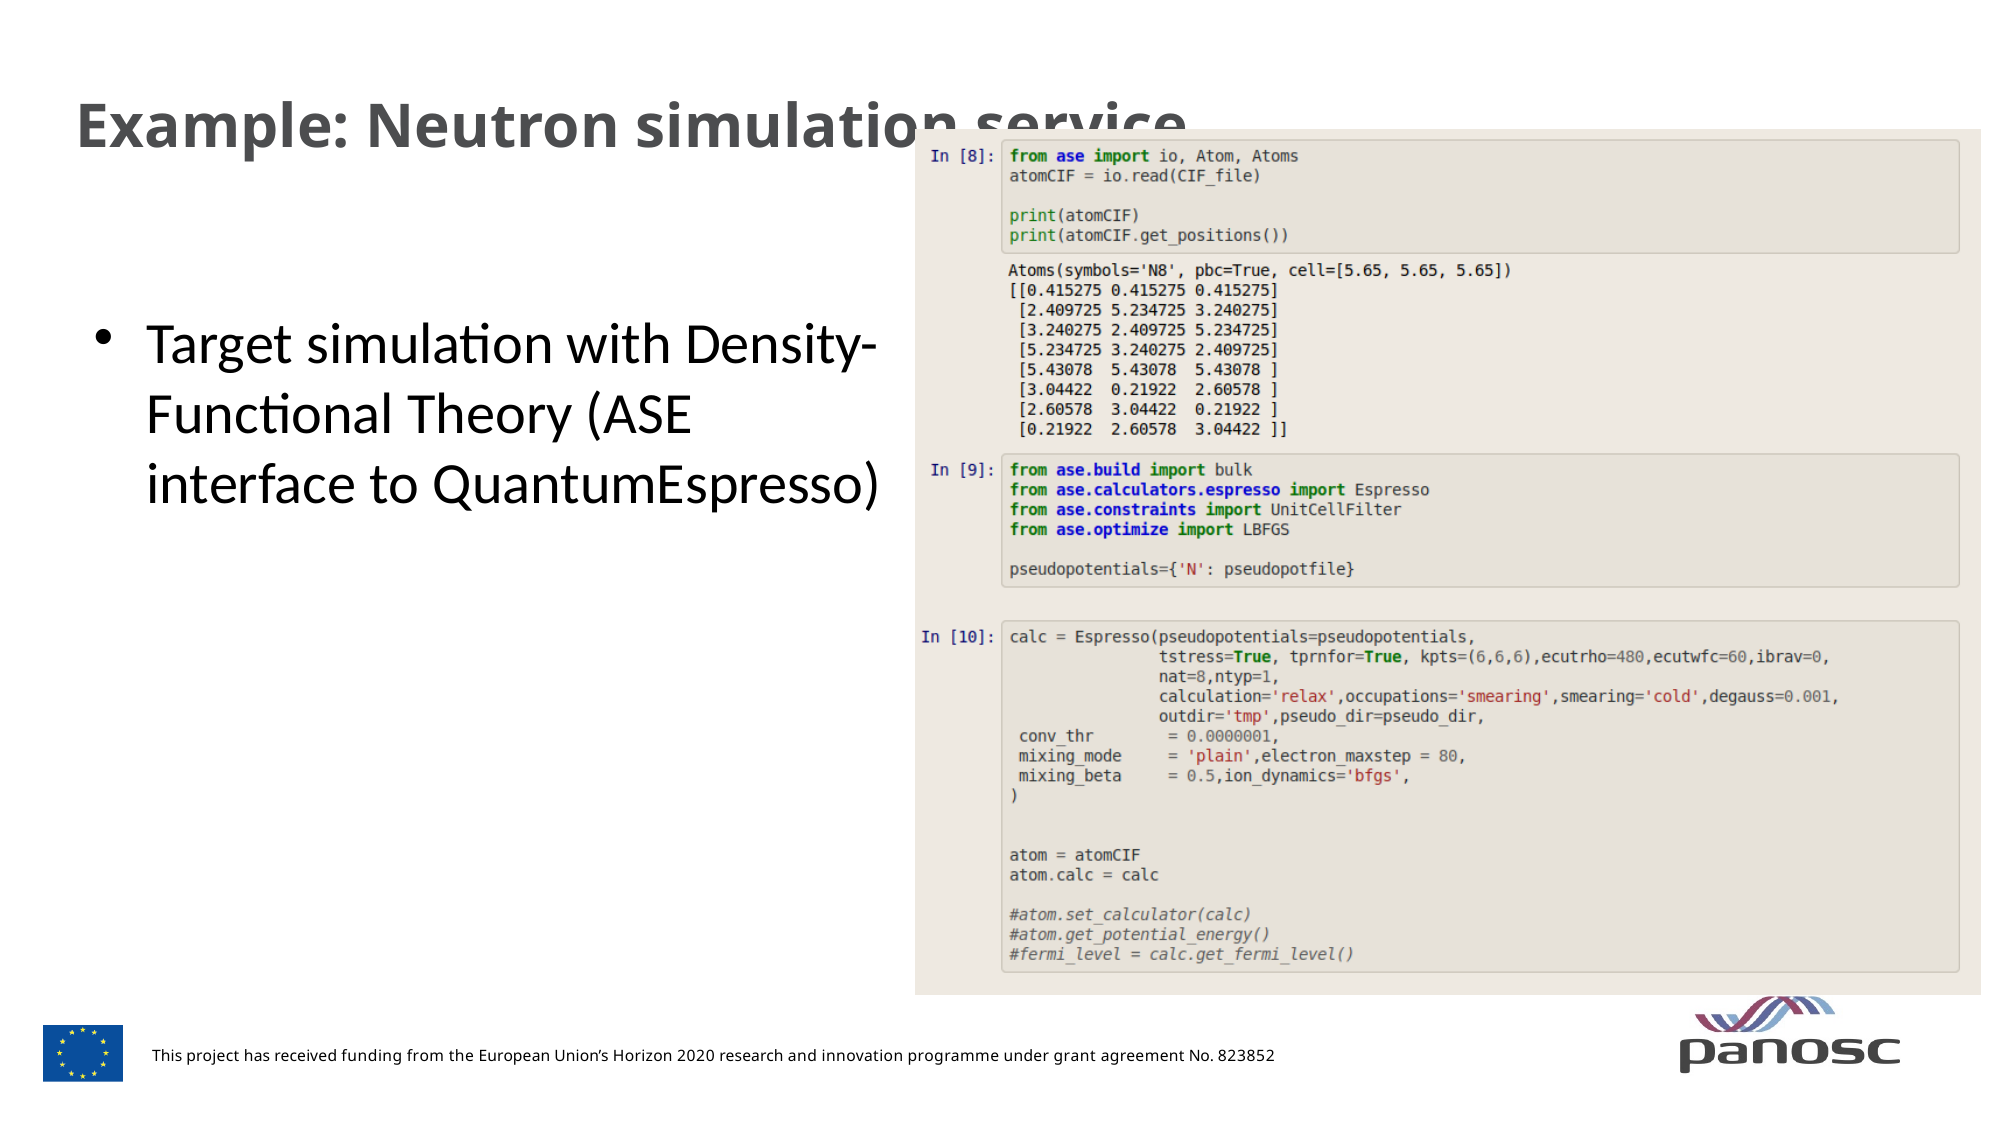

Example: Neutron simulation service
Target simulation with Density- Functional Theory (ASE interface to QuantumEspresso)